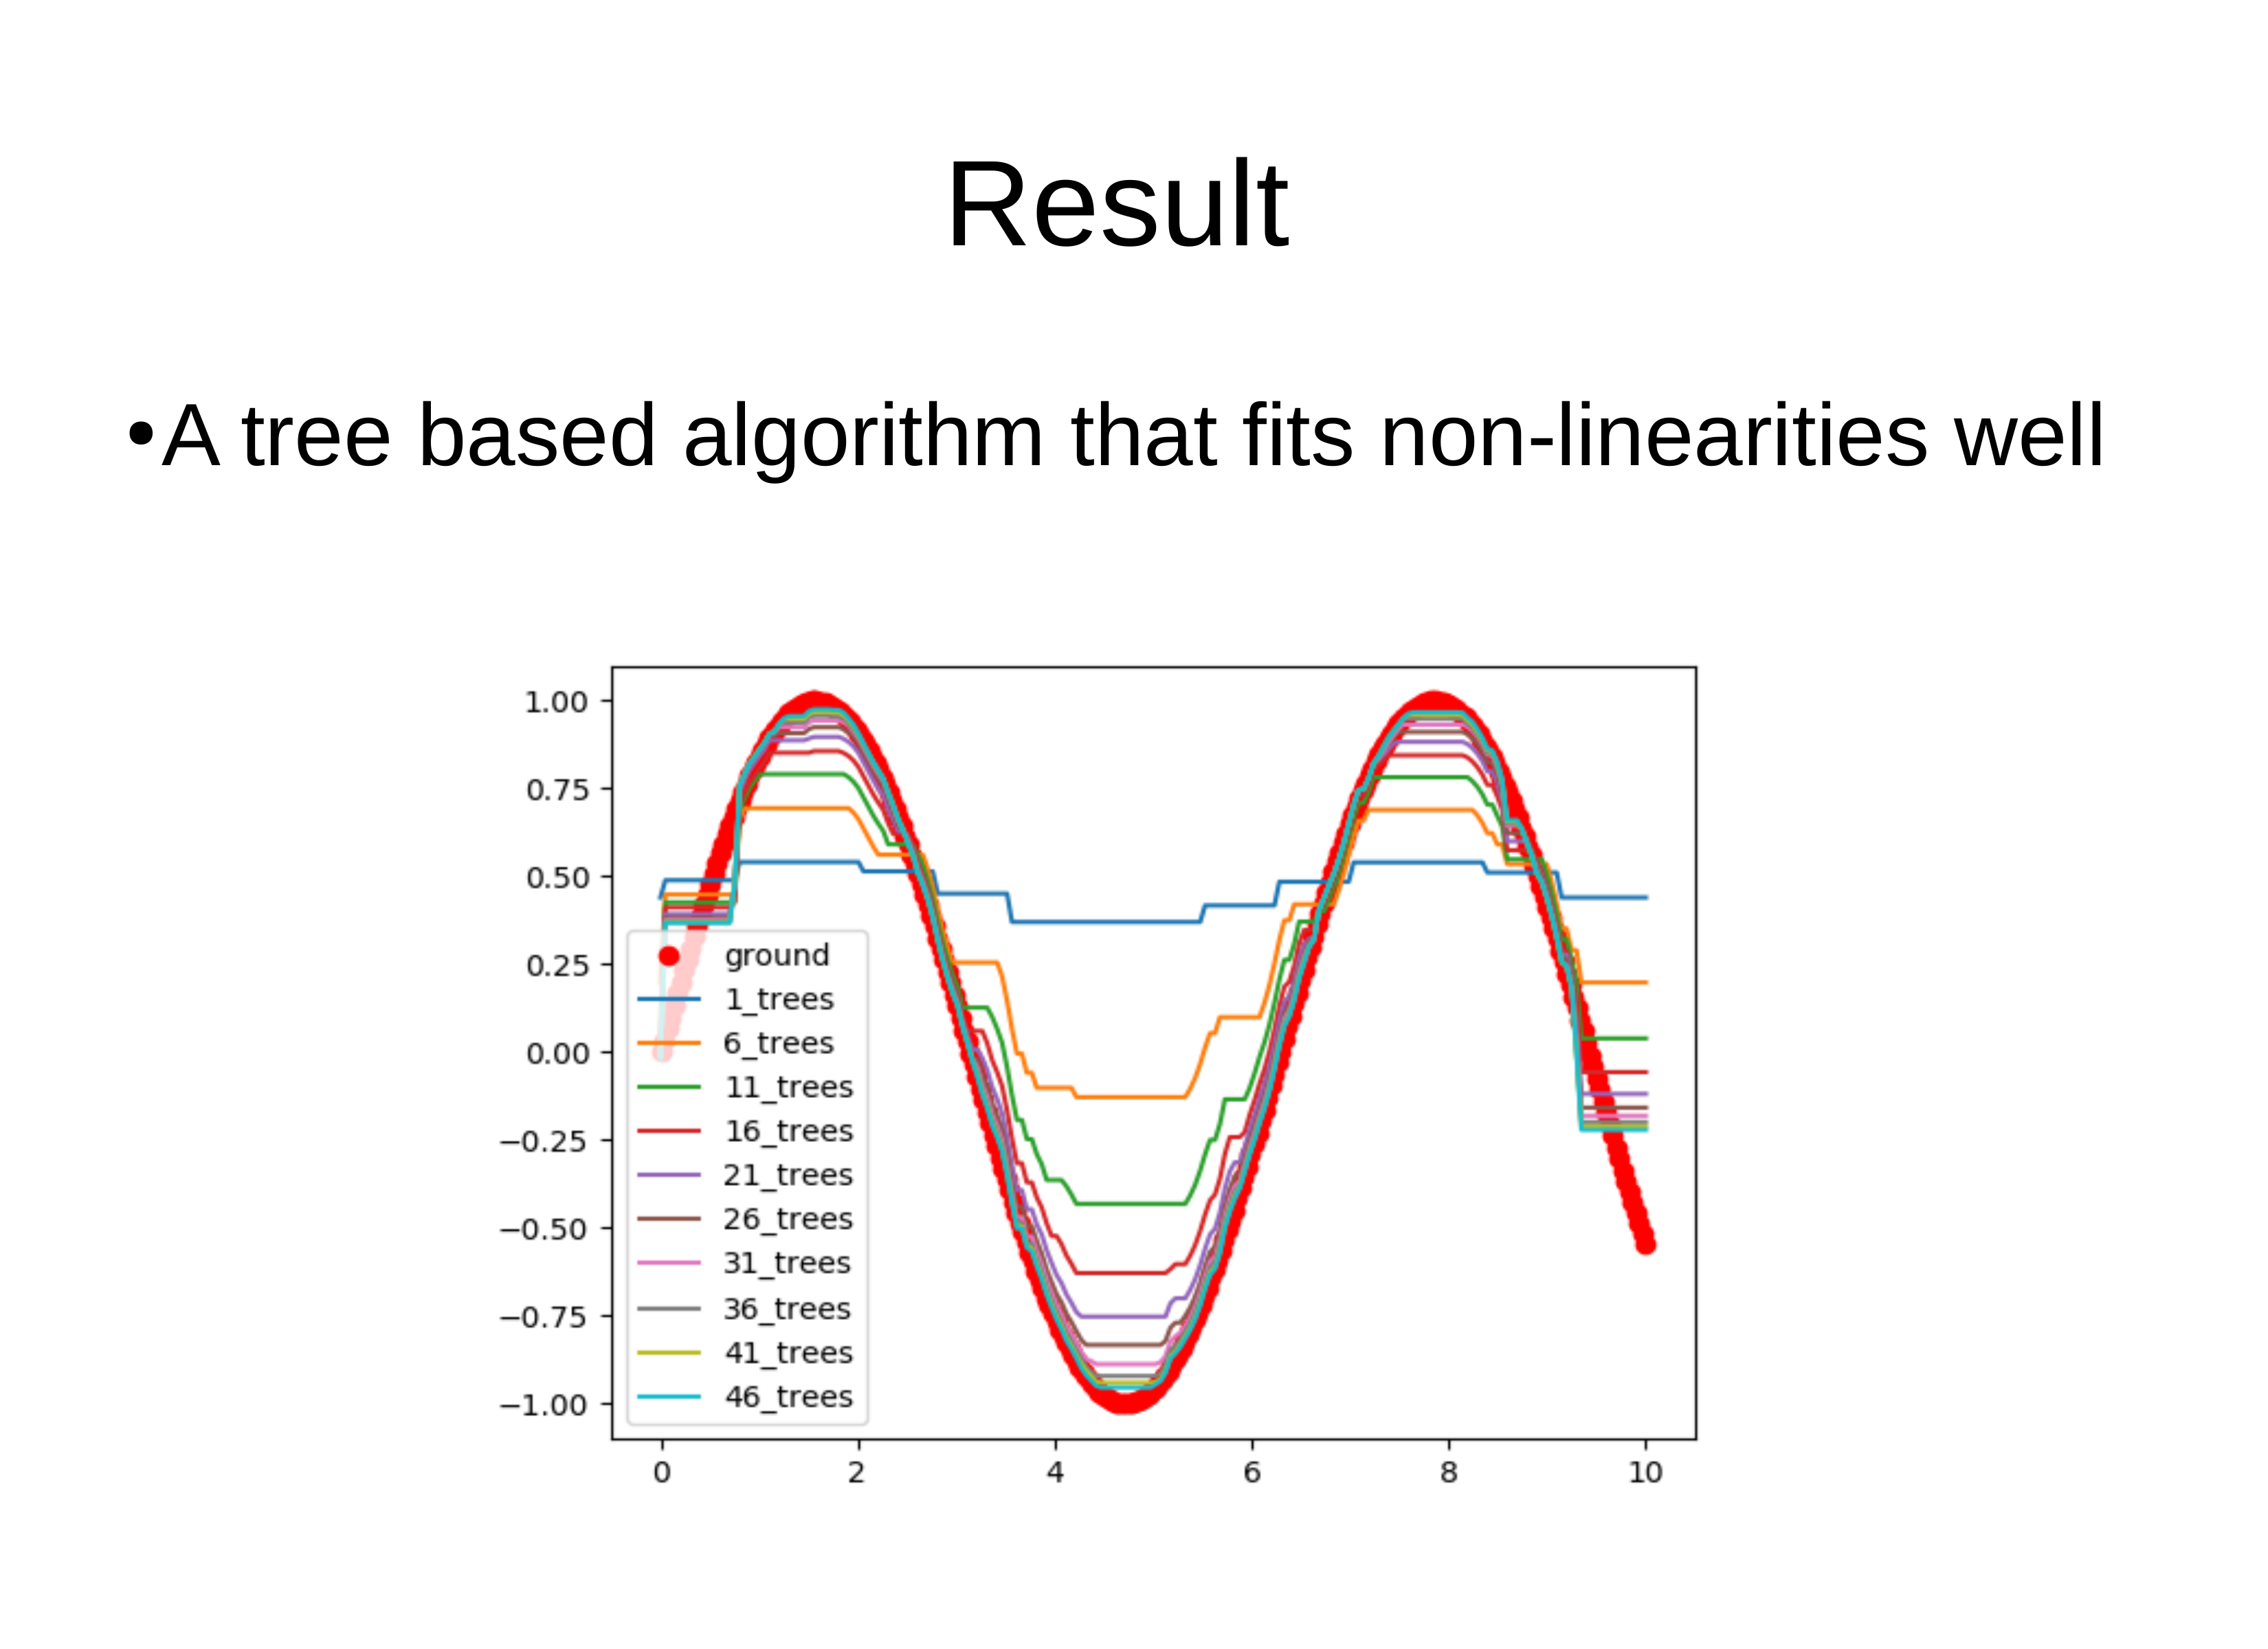

# Result
A tree based algorithm that fits non-linearities well